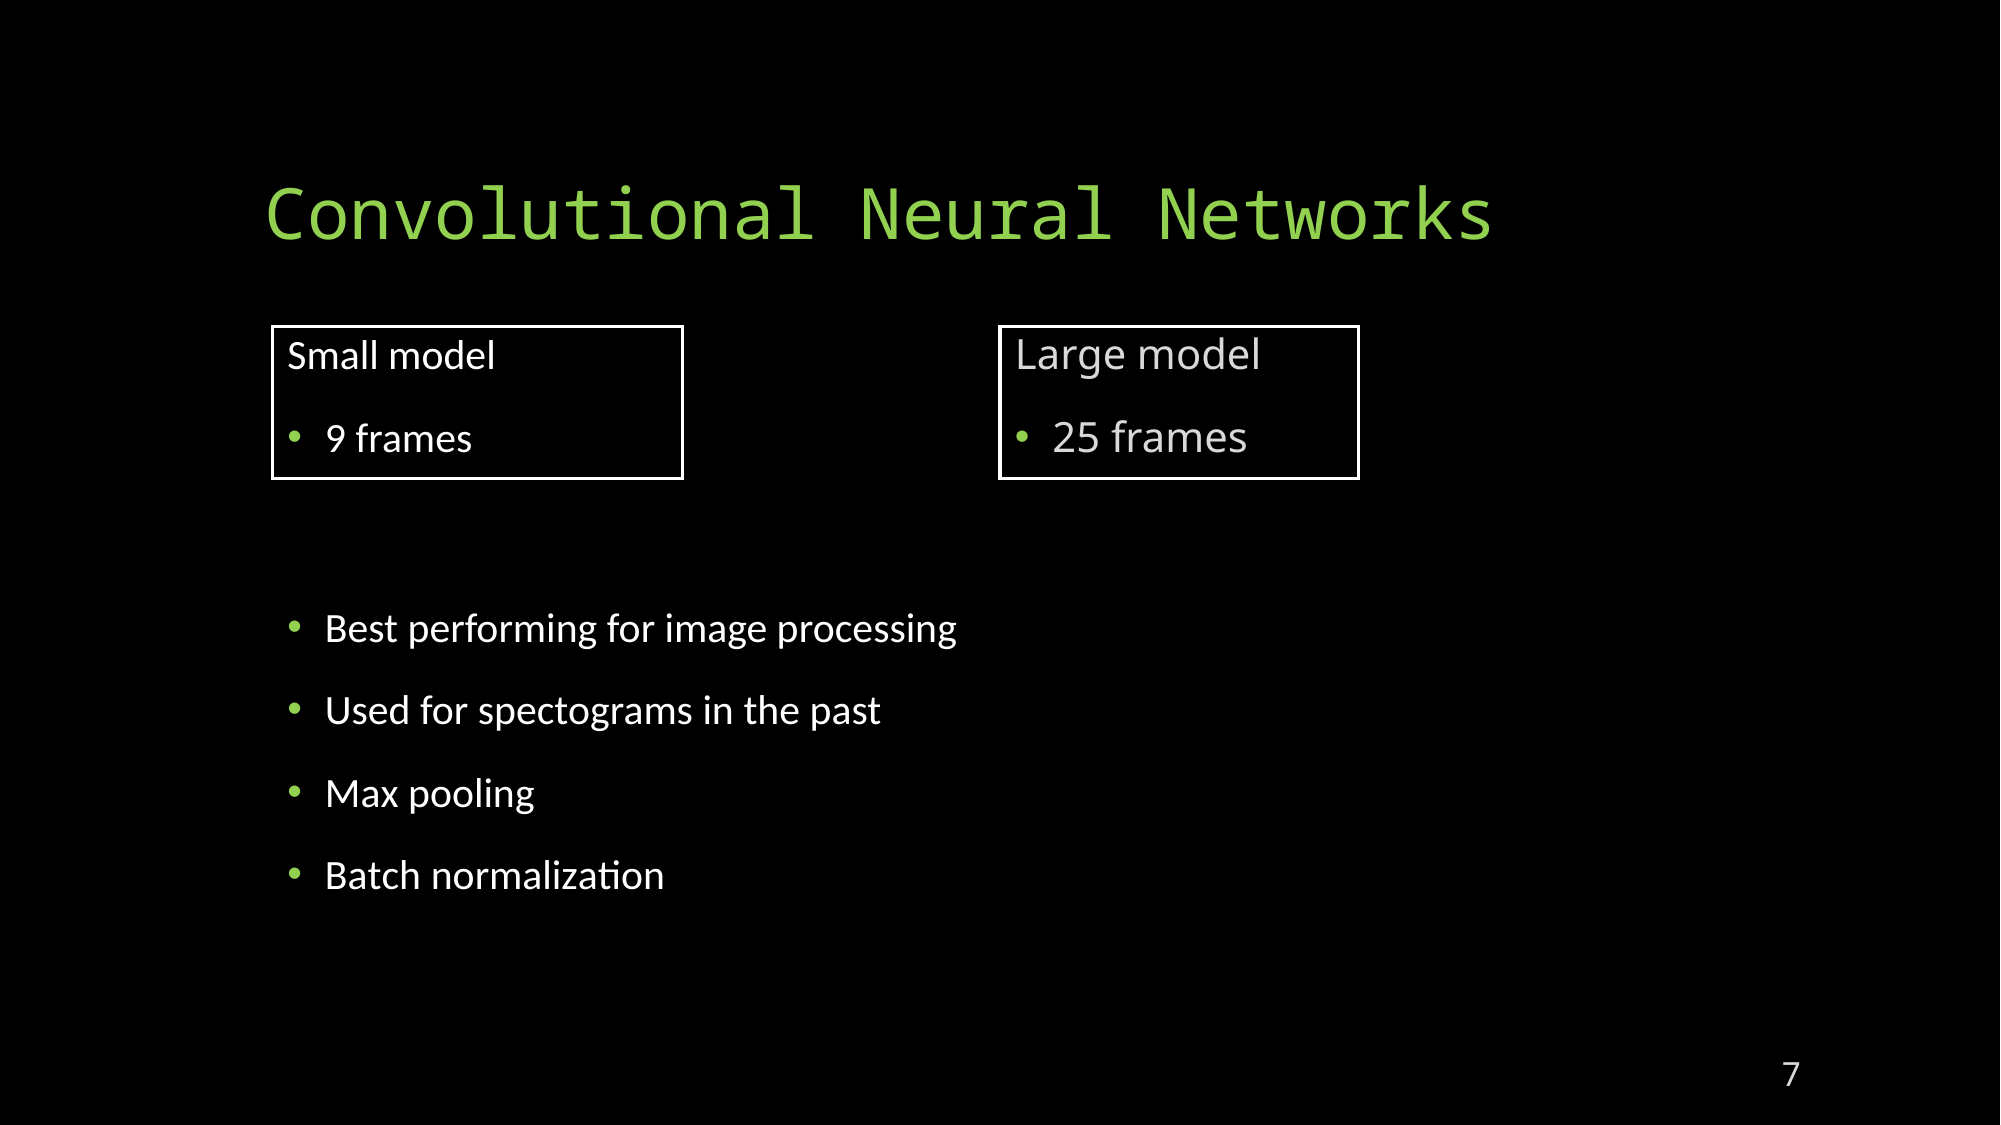

# Convolutional Neural Networks
Small model
9 frames
Large model
25 frames
Best performing for image processing
Used for spectograms in the past
Max pooling
Batch normalization